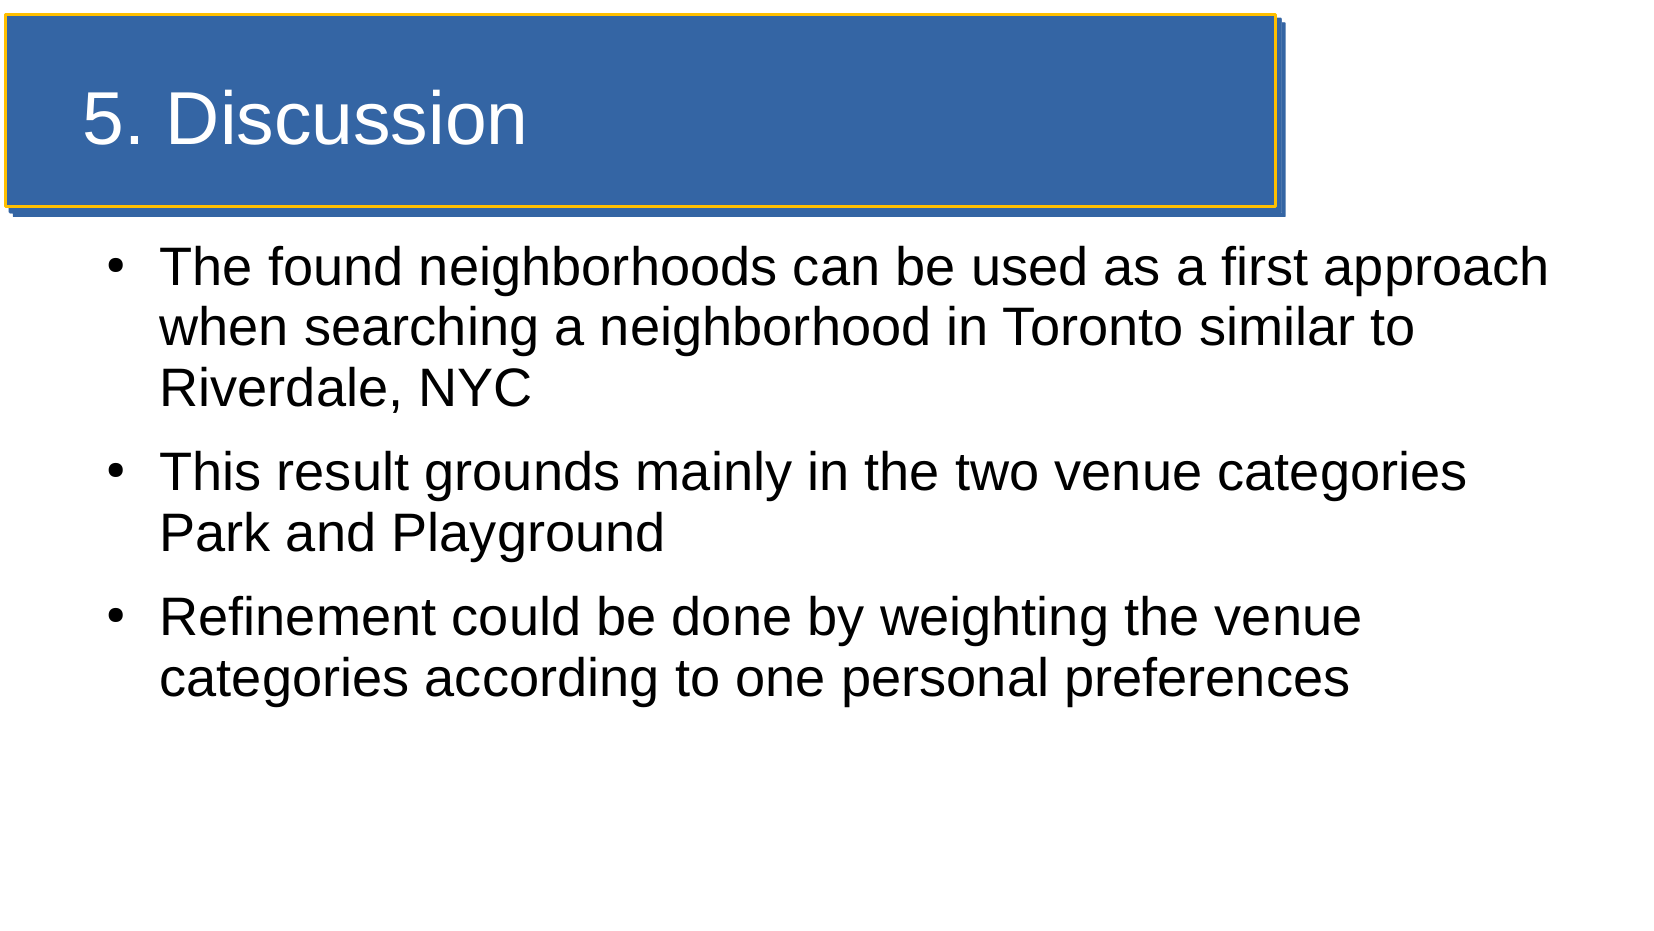

# 5. Discussion
The found neighborhoods can be used as a first approach when searching a neighborhood in Toronto similar to Riverdale, NYC
This result grounds mainly in the two venue categories Park and Playground
Refinement could be done by weighting the venue categories according to one personal preferences